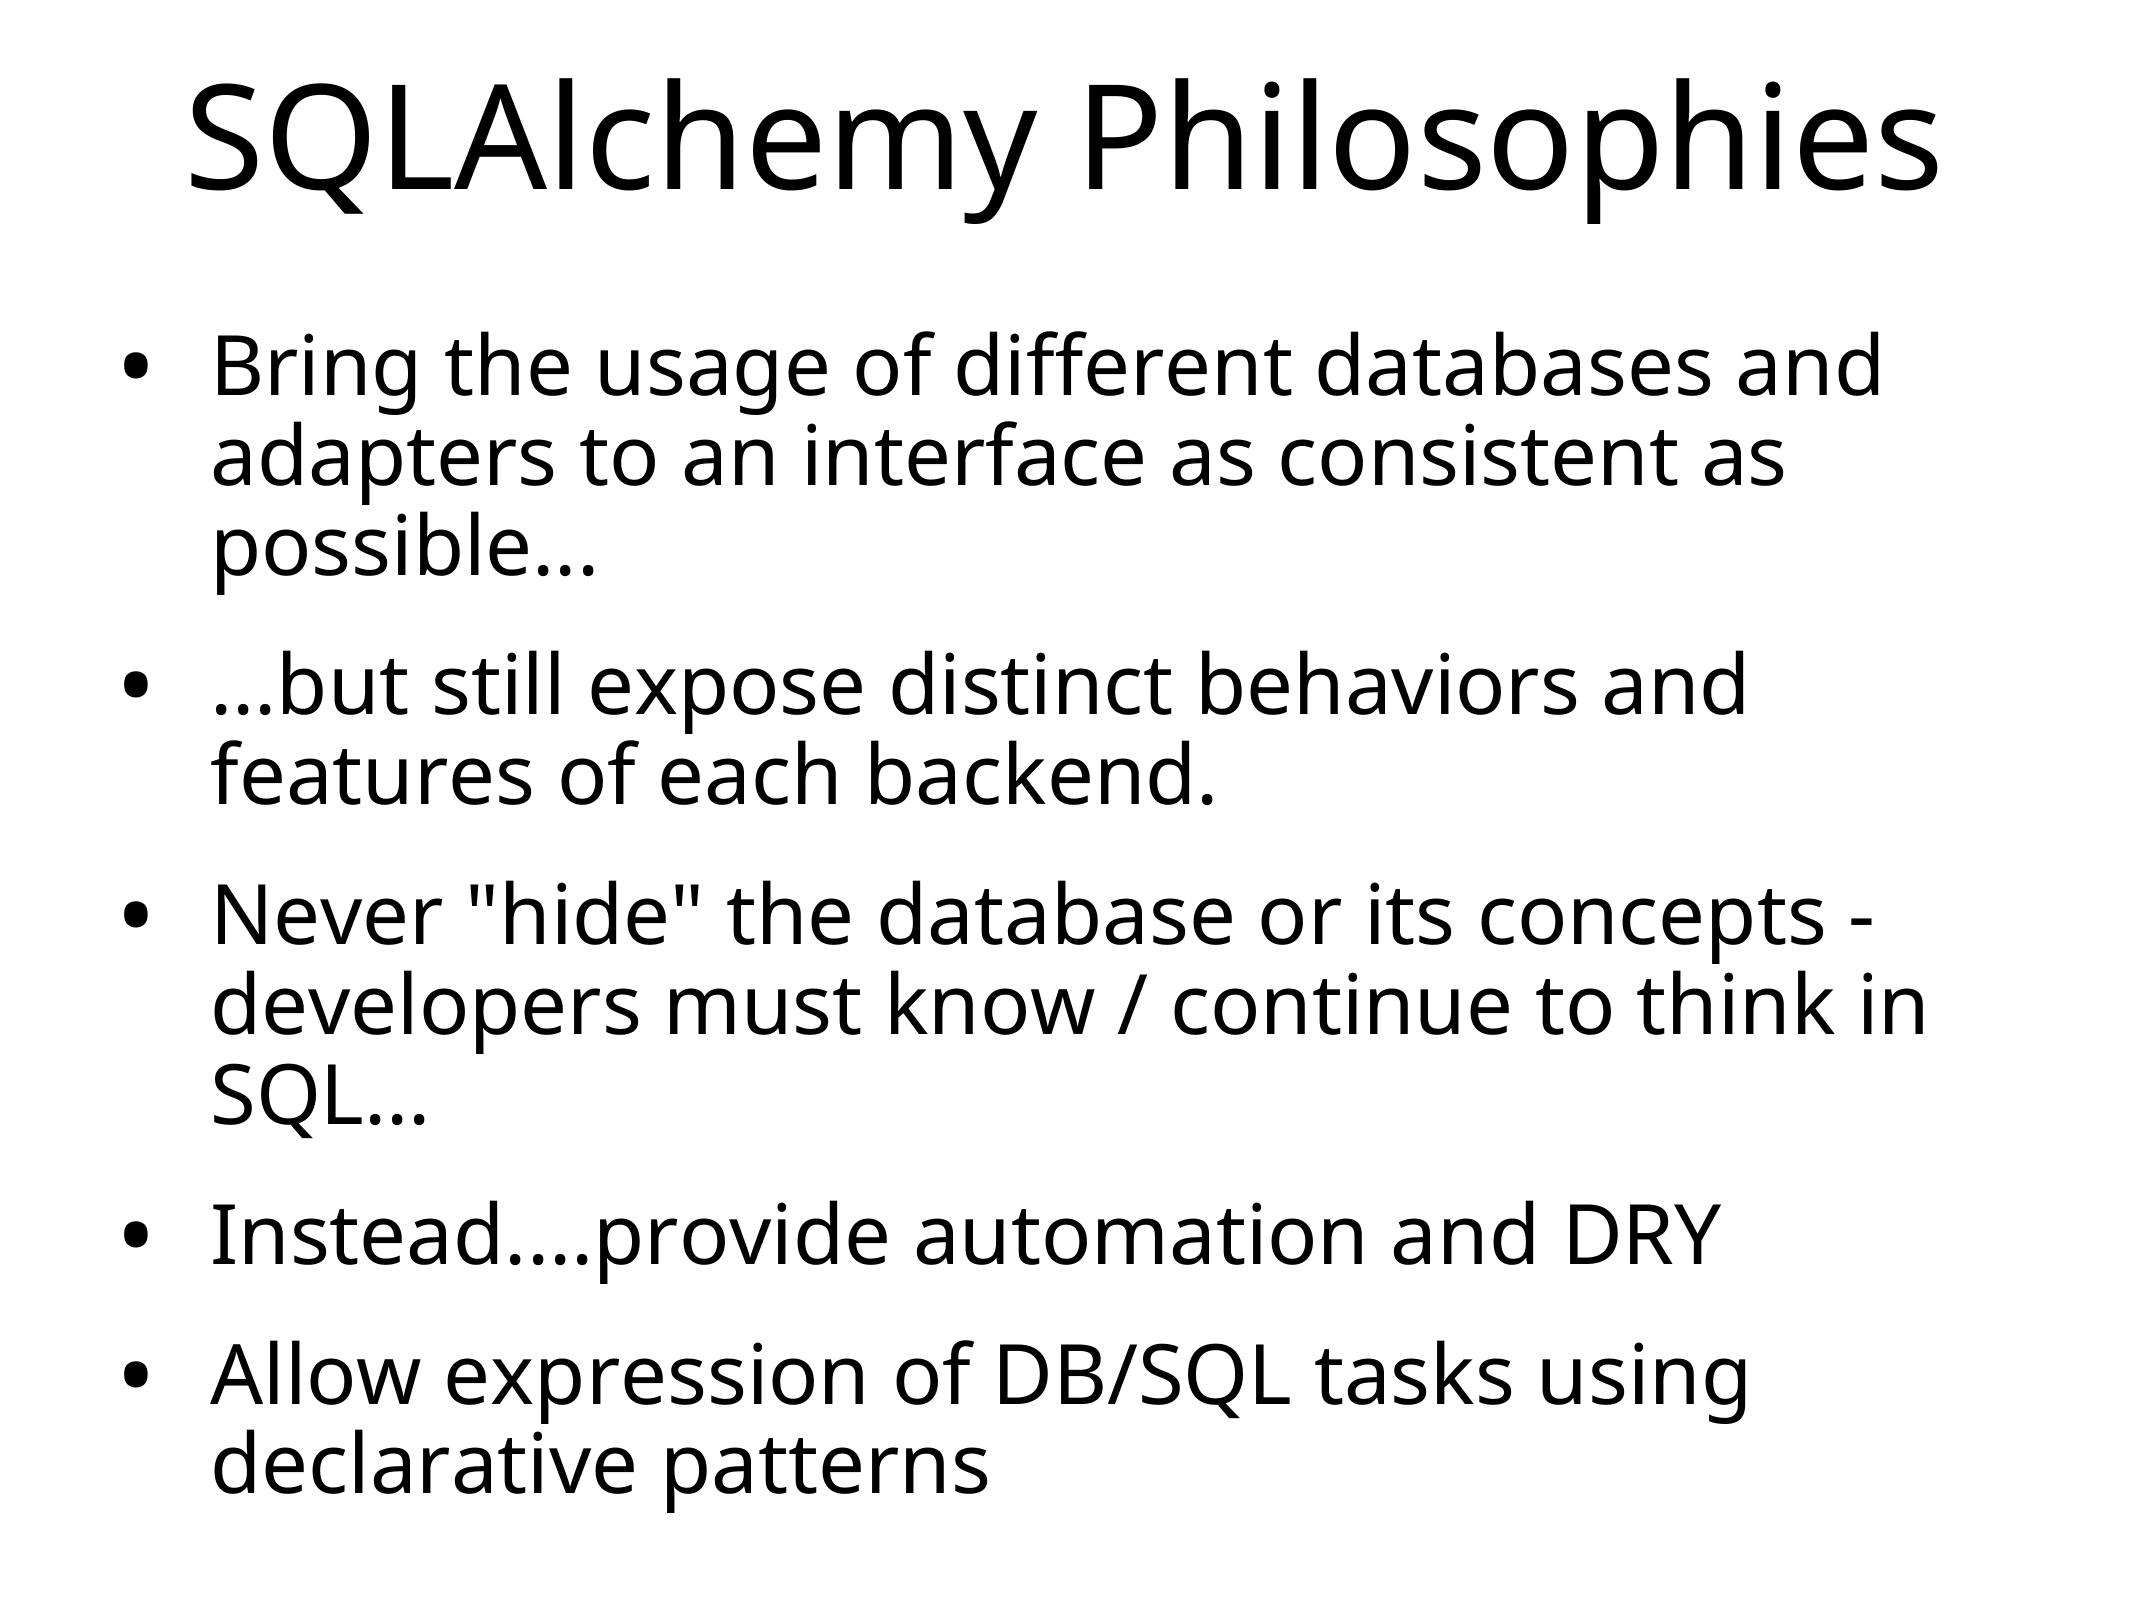

# SQLAlchemy Philosophies
Bring the usage of different databases and adapters to an interface as consistent as possible...
...but still expose distinct behaviors and features of each backend.
Never "hide" the database or its concepts - developers must know / continue to think in SQL...
Instead....provide automation and DRY
Allow expression of DB/SQL tasks using declarative patterns